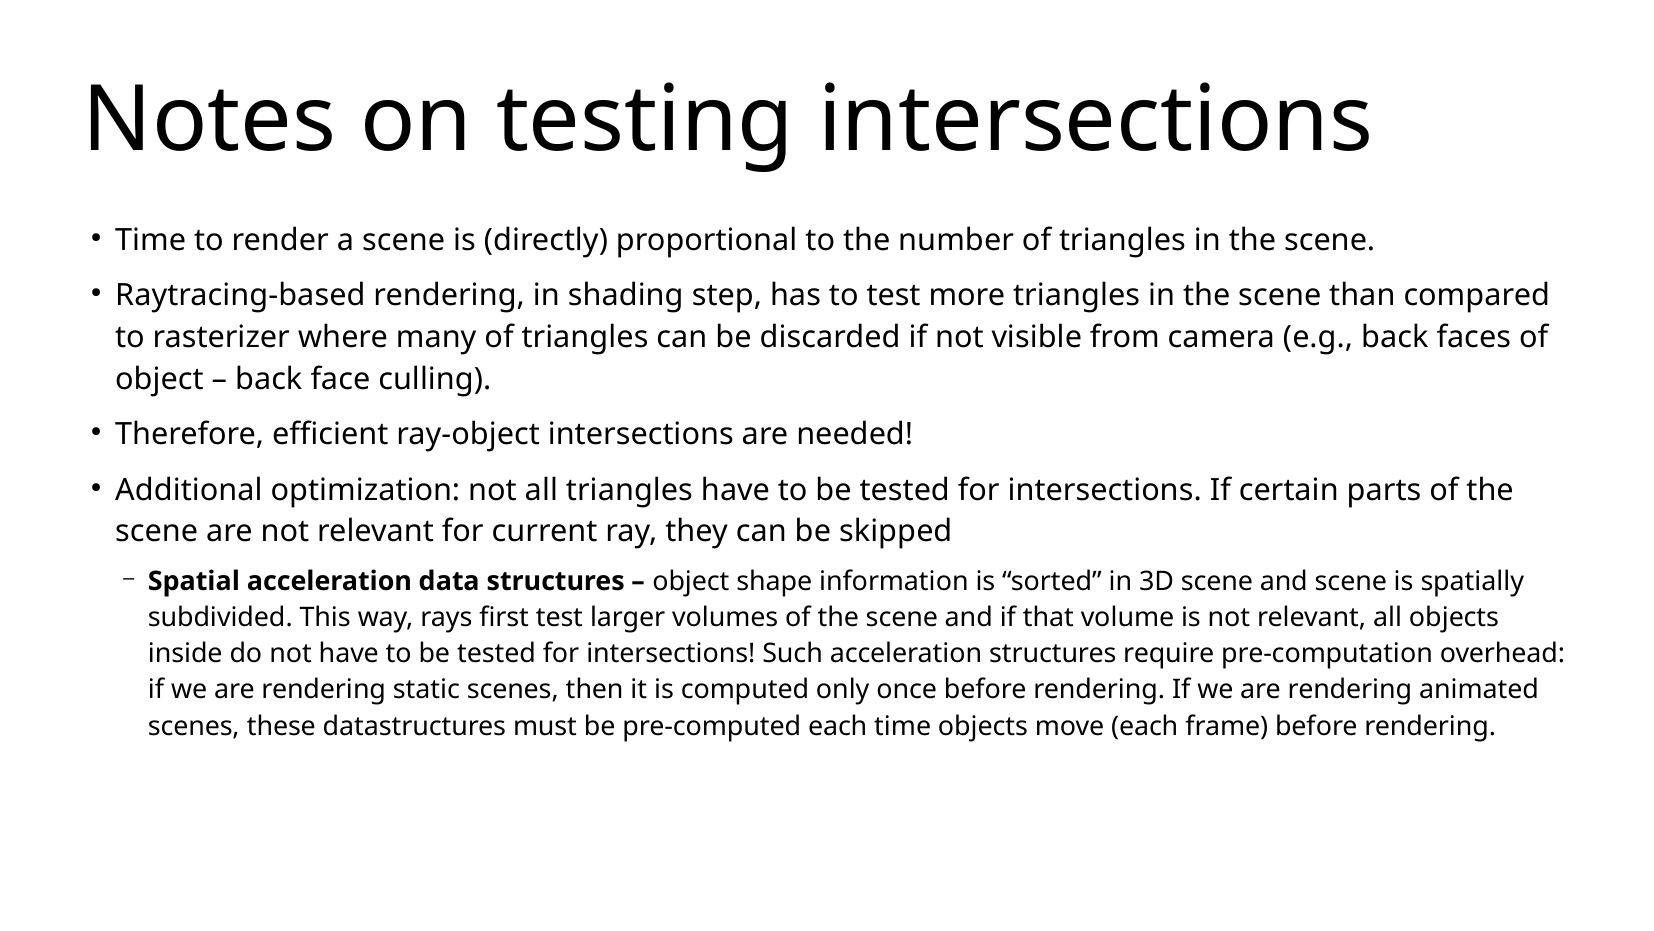

# Notes on testing intersections
Time to render a scene is (directly) proportional to the number of triangles in the scene.
Raytracing-based rendering, in shading step, has to test more triangles in the scene than compared to rasterizer where many of triangles can be discarded if not visible from camera (e.g., back faces of object – back face culling).
Therefore, efficient ray-object intersections are needed!
Additional optimization: not all triangles have to be tested for intersections. If certain parts of the scene are not relevant for current ray, they can be skipped
Spatial acceleration data structures – object shape information is “sorted” in 3D scene and scene is spatially subdivided. This way, rays first test larger volumes of the scene and if that volume is not relevant, all objects inside do not have to be tested for intersections! Such acceleration structures require pre-computation overhead: if we are rendering static scenes, then it is computed only once before rendering. If we are rendering animated scenes, these datastructures must be pre-computed each time objects move (each frame) before rendering.